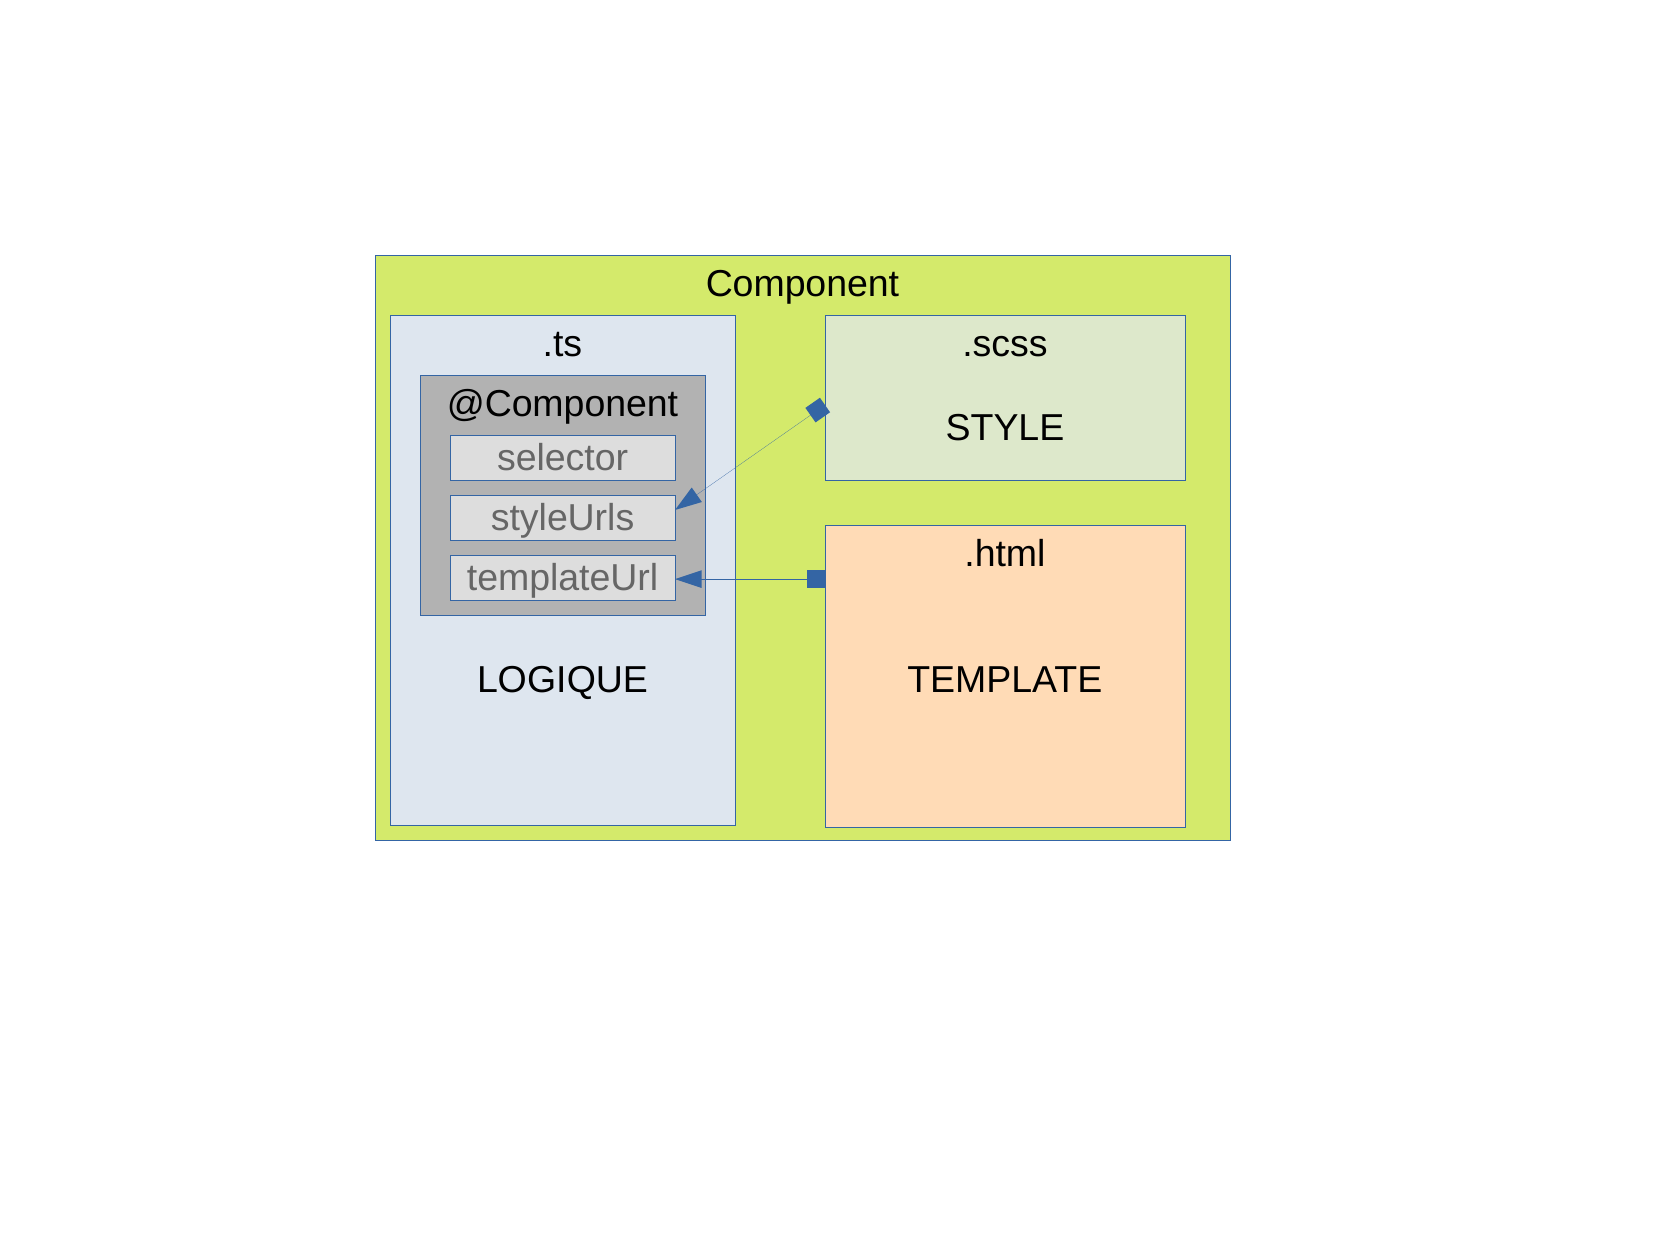

Component
.ts
LOGIQUE
.scss
STYLE
@Component
.scss
selector
styleUrls
.html
TEMPLATE
templateUrl